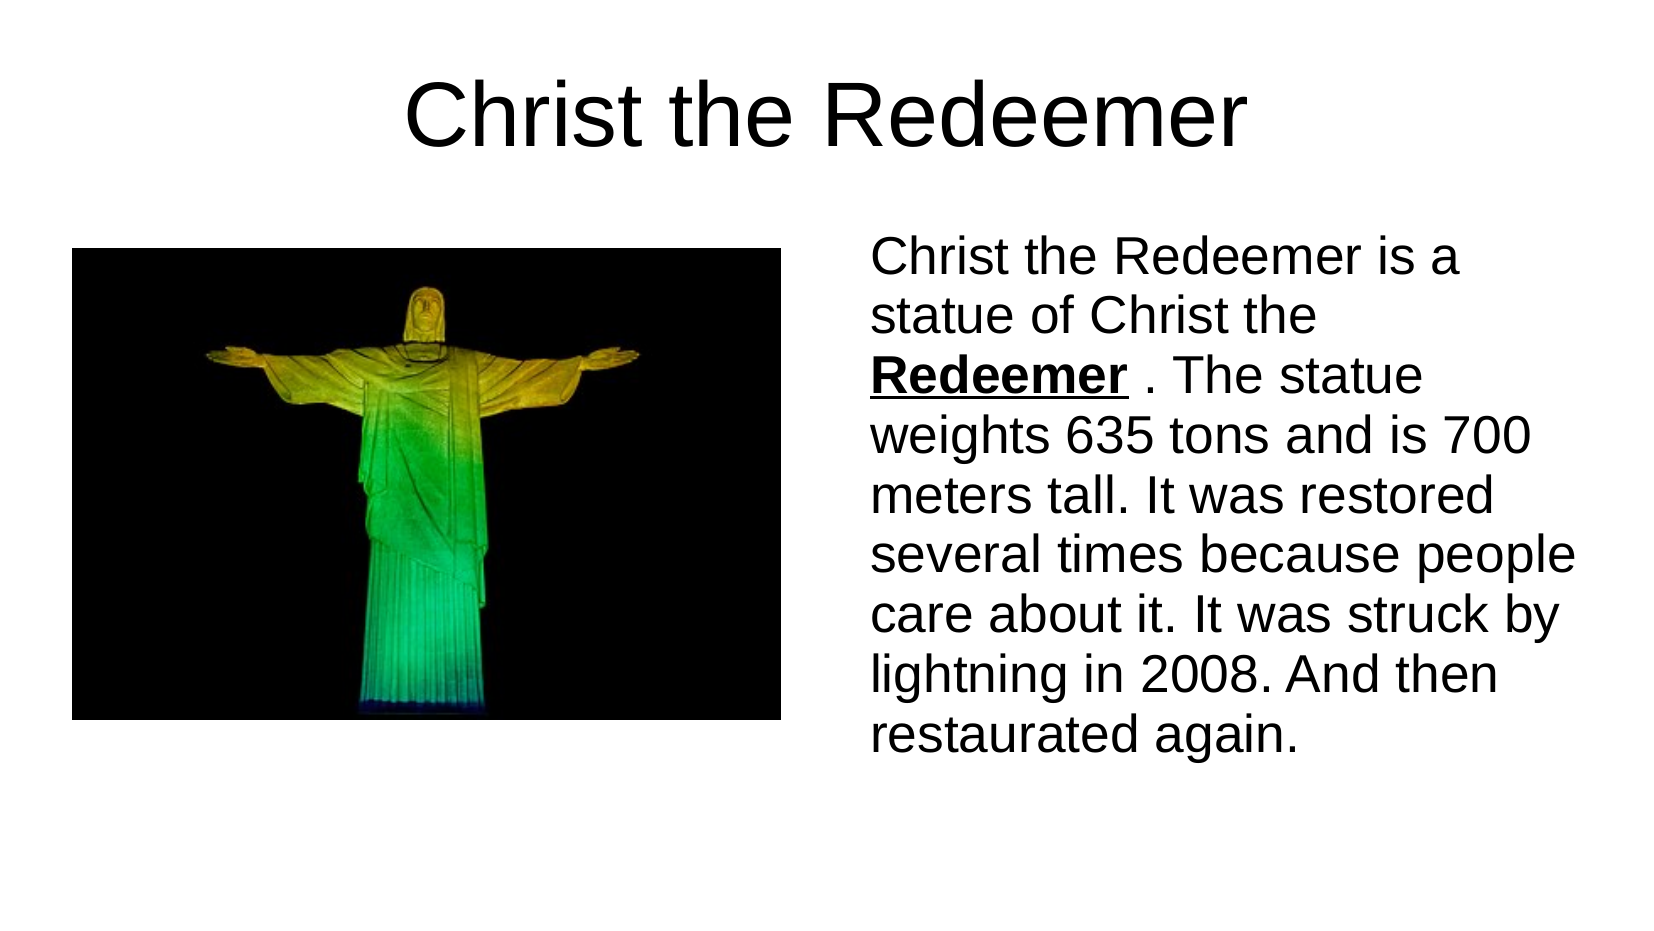

# Christ the Redeemer
Christ the Redeemer is a statue of Christ the Redeemer . The statue weights 635 tons and is 700 meters tall. It was restored several times because people care about it. It was struck by lightning in 2008. And then restaurated again.